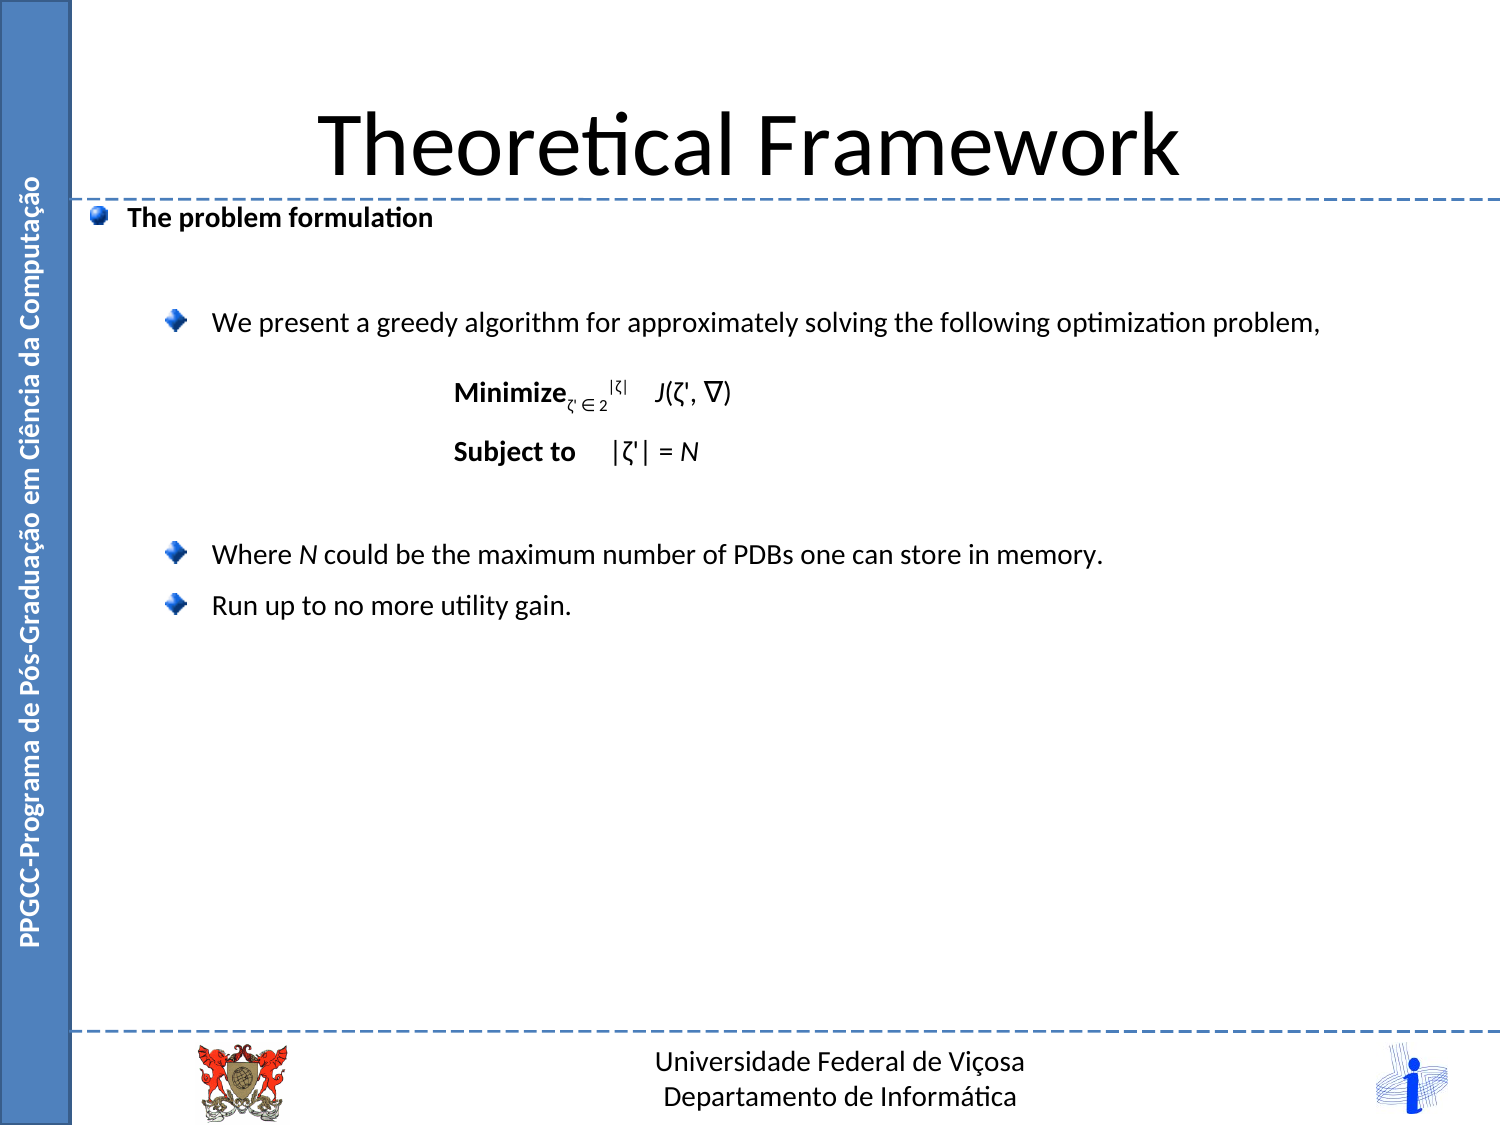

Theoretical Framework
 The problem formulation
We present a greedy algorithm for approximately solving the following optimization problem,
 Minimizeζ' ∈ 2|ζ| J(ζ', ∇)
 Subject to |ζ'| = N
Where N could be the maximum number of PDBs one can store in memory.
Run up to no more utility gain.
PPGCC-Programa de Pós-Graduação em Ciência da Computação
Universidade Federal de Viçosa
Departamento de Informática